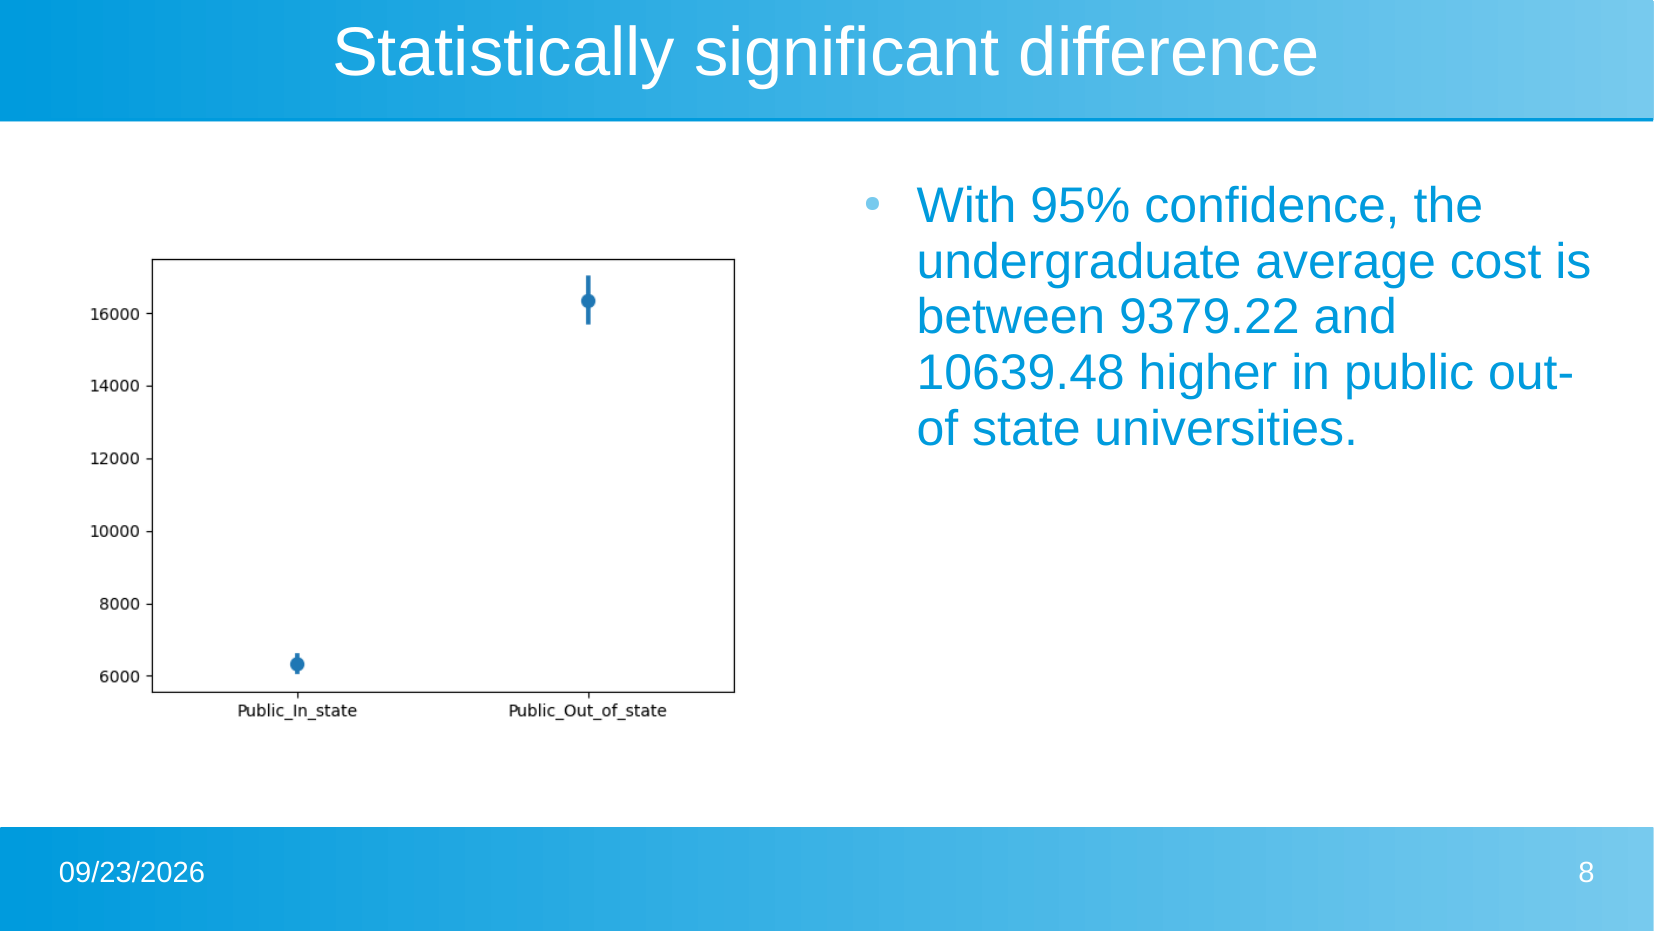

# Statistically significant difference
With 95% confidence, the undergraduate average cost is between 9379.22 and 10639.48 higher in public out-of state universities.
8